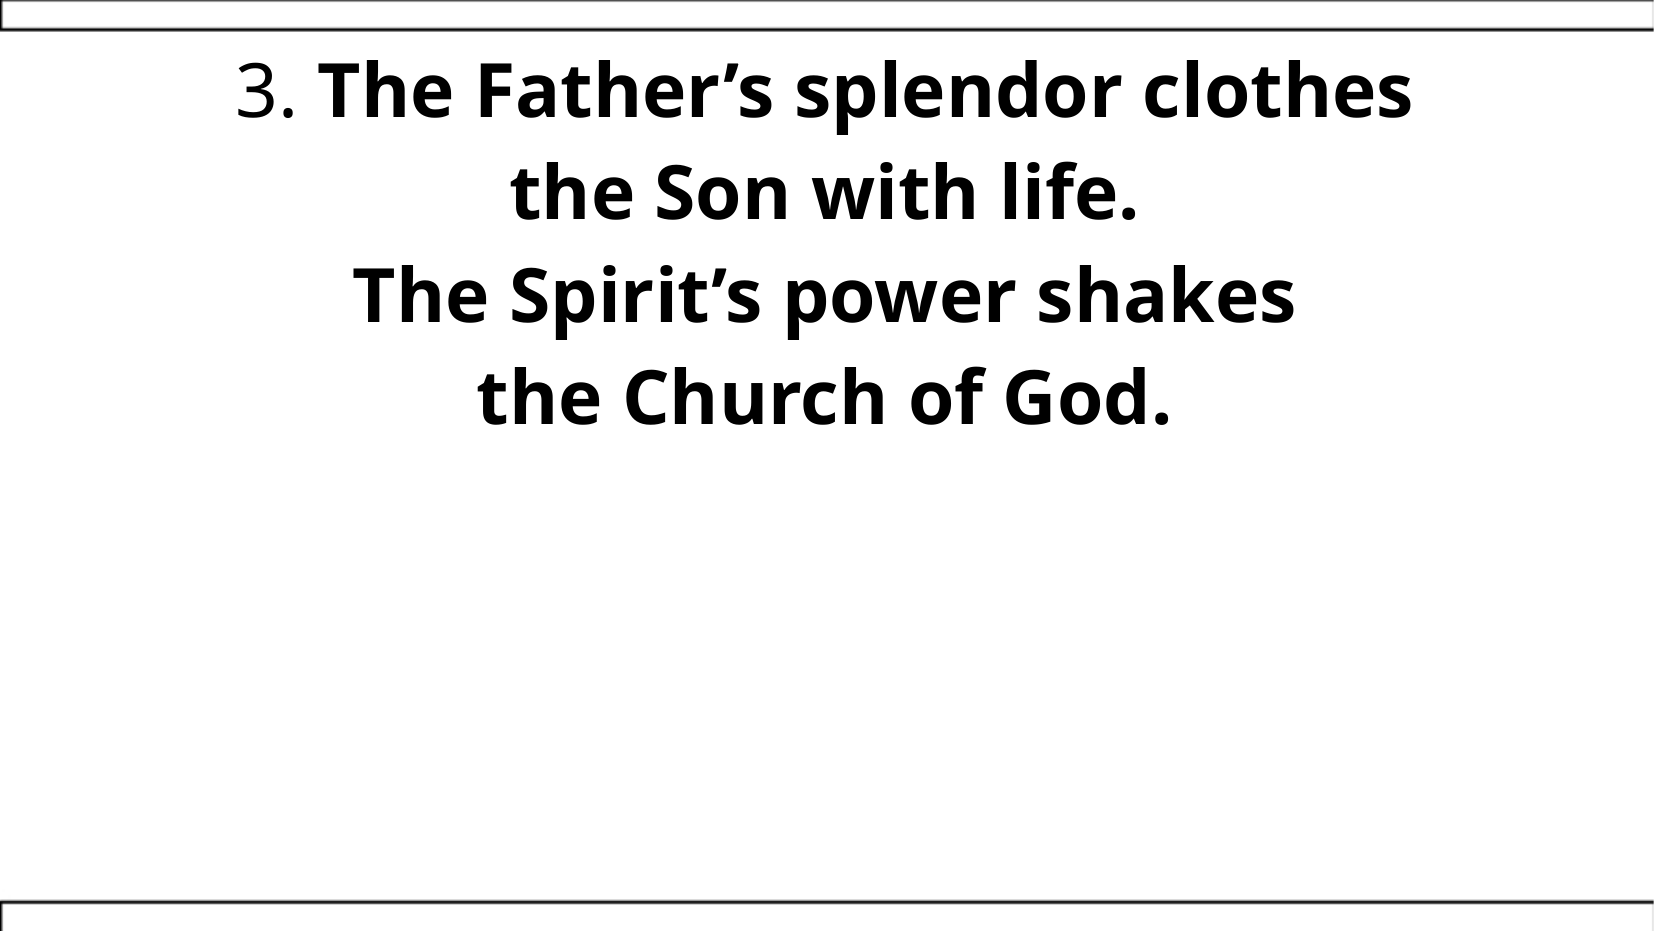

3. The Father’s splendor clothes
the Son with life.
The Spirit’s power shakes
the Church of God.